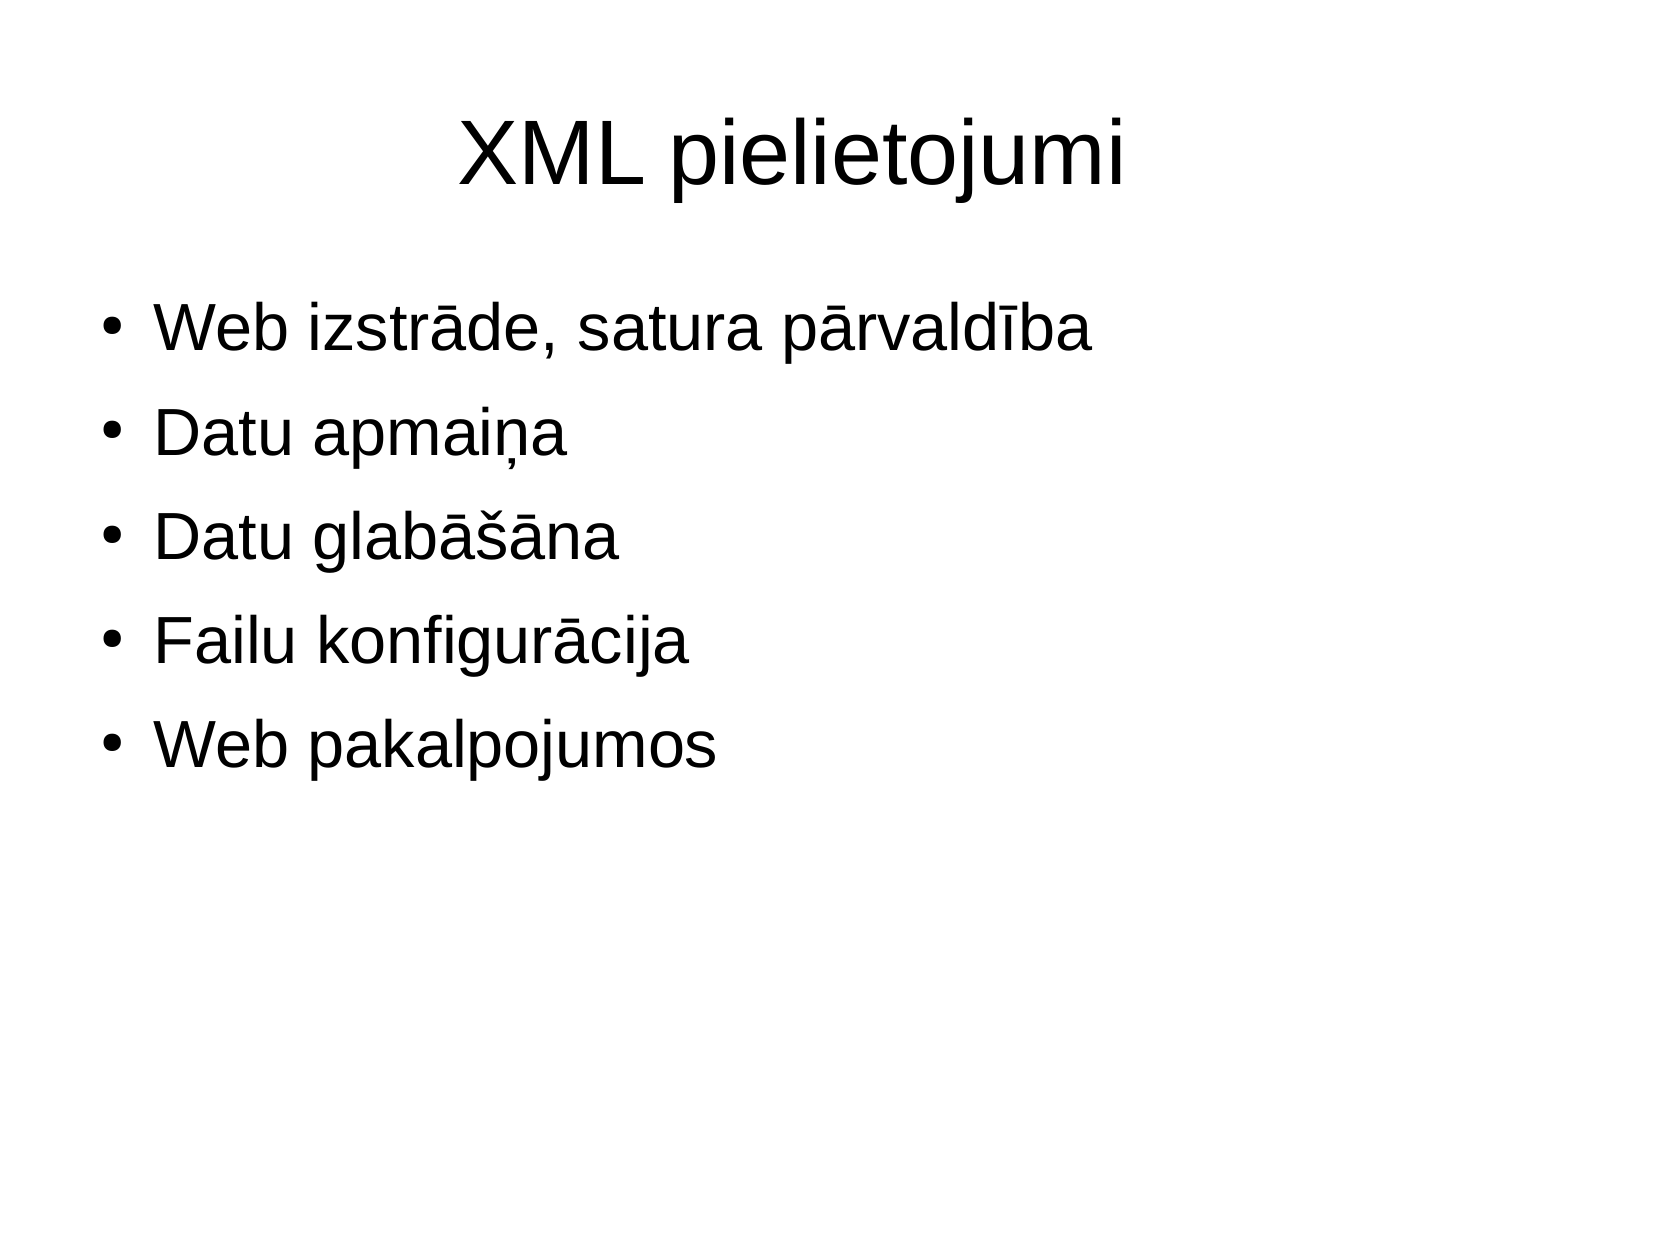

# XML pielietojumi
Web izstrāde, satura pārvaldība
Datu apmaiņa
Datu glabāšāna
Failu konfigurācija
Web pakalpojumos